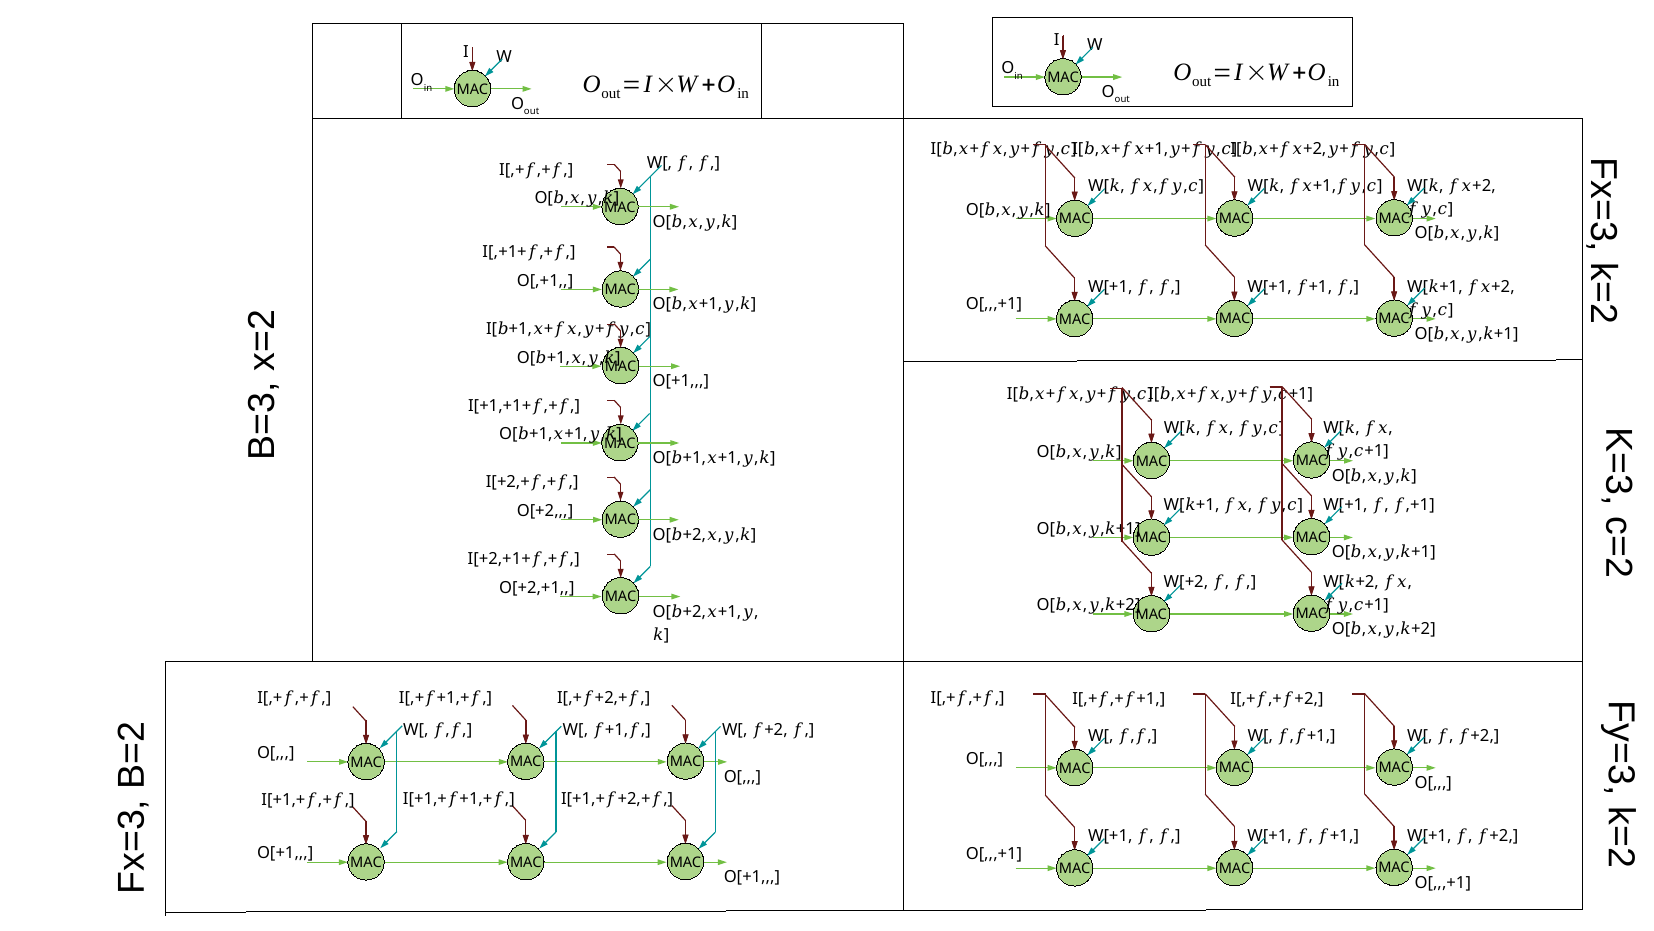

I
W
I
W
Oin
MAC
Oin
MAC
Oout
Oout
I[𝑏,𝑥+𝑓𝑥,𝑦+𝑓𝑦,𝑐]
I[𝑏,𝑥+𝑓𝑥+1,𝑦+𝑓𝑦,𝑐]
I[𝑏,𝑥+𝑓𝑥+2,𝑦+𝑓𝑦,𝑐]
W[, 𝑓, 𝑓,]
I[,+𝑓,+𝑓,]
W[𝑘, 𝑓𝑥,𝑓𝑦,𝑐]
W[𝑘, 𝑓𝑥+1,𝑓𝑦,𝑐]
W[𝑘, 𝑓𝑥+2, 𝑓𝑦,𝑐]
O[𝑏,𝑥,𝑦,𝑘]
MAC
O[𝑏,𝑥,𝑦,𝑘]
MAC
MAC
MAC
O[𝑏,𝑥,𝑦,𝑘]
Fx=3, k=2
O[𝑏,𝑥,𝑦,𝑘]
I[,+1+𝑓,+𝑓,]
O[,+1,,]
W[+1, 𝑓, 𝑓,]
W[+1, 𝑓+1, 𝑓,]
W[𝑘+1, 𝑓𝑥+2, 𝑓𝑦,𝑐]
MAC
O[,,,+1]
O[𝑏,𝑥+1,𝑦,𝑘]
MAC
MAC
MAC
I[𝑏+1,𝑥+𝑓𝑥,𝑦+𝑓𝑦,𝑐]
O[𝑏,𝑥,𝑦,𝑘+1]
O[𝑏+1,𝑥,𝑦,𝑘]
MAC
B=3, x=2
O[+1,,,]
I[𝑏,𝑥+𝑓𝑥,𝑦+𝑓𝑦,𝑐]
I[𝑏,𝑥+𝑓𝑥,𝑦+𝑓𝑦,𝑐+1]
I[+1,+1+𝑓,+𝑓,]
W[𝑘, 𝑓𝑥, 𝑓𝑦,𝑐]
W[𝑘, 𝑓𝑥, 𝑓𝑦,𝑐+1]
O[𝑏+1,𝑥+1,𝑦,𝑘]
MAC
O[𝑏,𝑥,𝑦,𝑘]
O[𝑏+1,𝑥+1,𝑦,𝑘]
MAC
MAC
O[𝑏,𝑥,𝑦,𝑘]
I[+2,+𝑓,+𝑓,]
K=3, c=2
W[𝑘+1, 𝑓𝑥, 𝑓𝑦,𝑐]
W[+1, 𝑓, 𝑓,+1]
O[+2,,,]
MAC
O[𝑏,𝑥,𝑦,𝑘+1]
O[𝑏+2,𝑥,𝑦,𝑘]
MAC
MAC
O[𝑏,𝑥,𝑦,𝑘+1]
I[+2,+1+𝑓,+𝑓,]
W[+2, 𝑓, 𝑓,]
W[𝑘+2, 𝑓𝑥, 𝑓𝑦,𝑐+1]
O[+2,+1,,]
MAC
O[𝑏,𝑥,𝑦,𝑘+2]
O[𝑏+2,𝑥+1,𝑦,𝑘]
MAC
MAC
O[𝑏,𝑥,𝑦,𝑘+2]
I[,+𝑓,+𝑓,]
I[,+𝑓,+𝑓,]
I[,+𝑓+1,+𝑓,]
I[,+𝑓+2,+𝑓,]
I[,+𝑓,+𝑓+1,]
I[,+𝑓,+𝑓+2,]
W[, 𝑓,𝑓,]
W[, 𝑓+1,𝑓,]
W[, 𝑓+2, 𝑓,]
W[, 𝑓,𝑓,]
W[, 𝑓,𝑓+1,]
W[, 𝑓, 𝑓+2,]
O[,,,]
O[,,,]
MAC
MAC
MAC
MAC
MAC
MAC
Fy=3, k=2
O[,,,]
O[,,,]
I[+1,+𝑓+1,+𝑓,]
I[+1,+𝑓+2,+𝑓,]
Fx=3, B=2
I[+1,+𝑓,+𝑓,]
W[+1, 𝑓, 𝑓,]
W[+1, 𝑓, 𝑓+1,]
W[+1, 𝑓, 𝑓+2,]
O[+1,,,]
O[,,,+1]
MAC
MAC
MAC
MAC
MAC
MAC
O[+1,,,]
O[,,,+1]